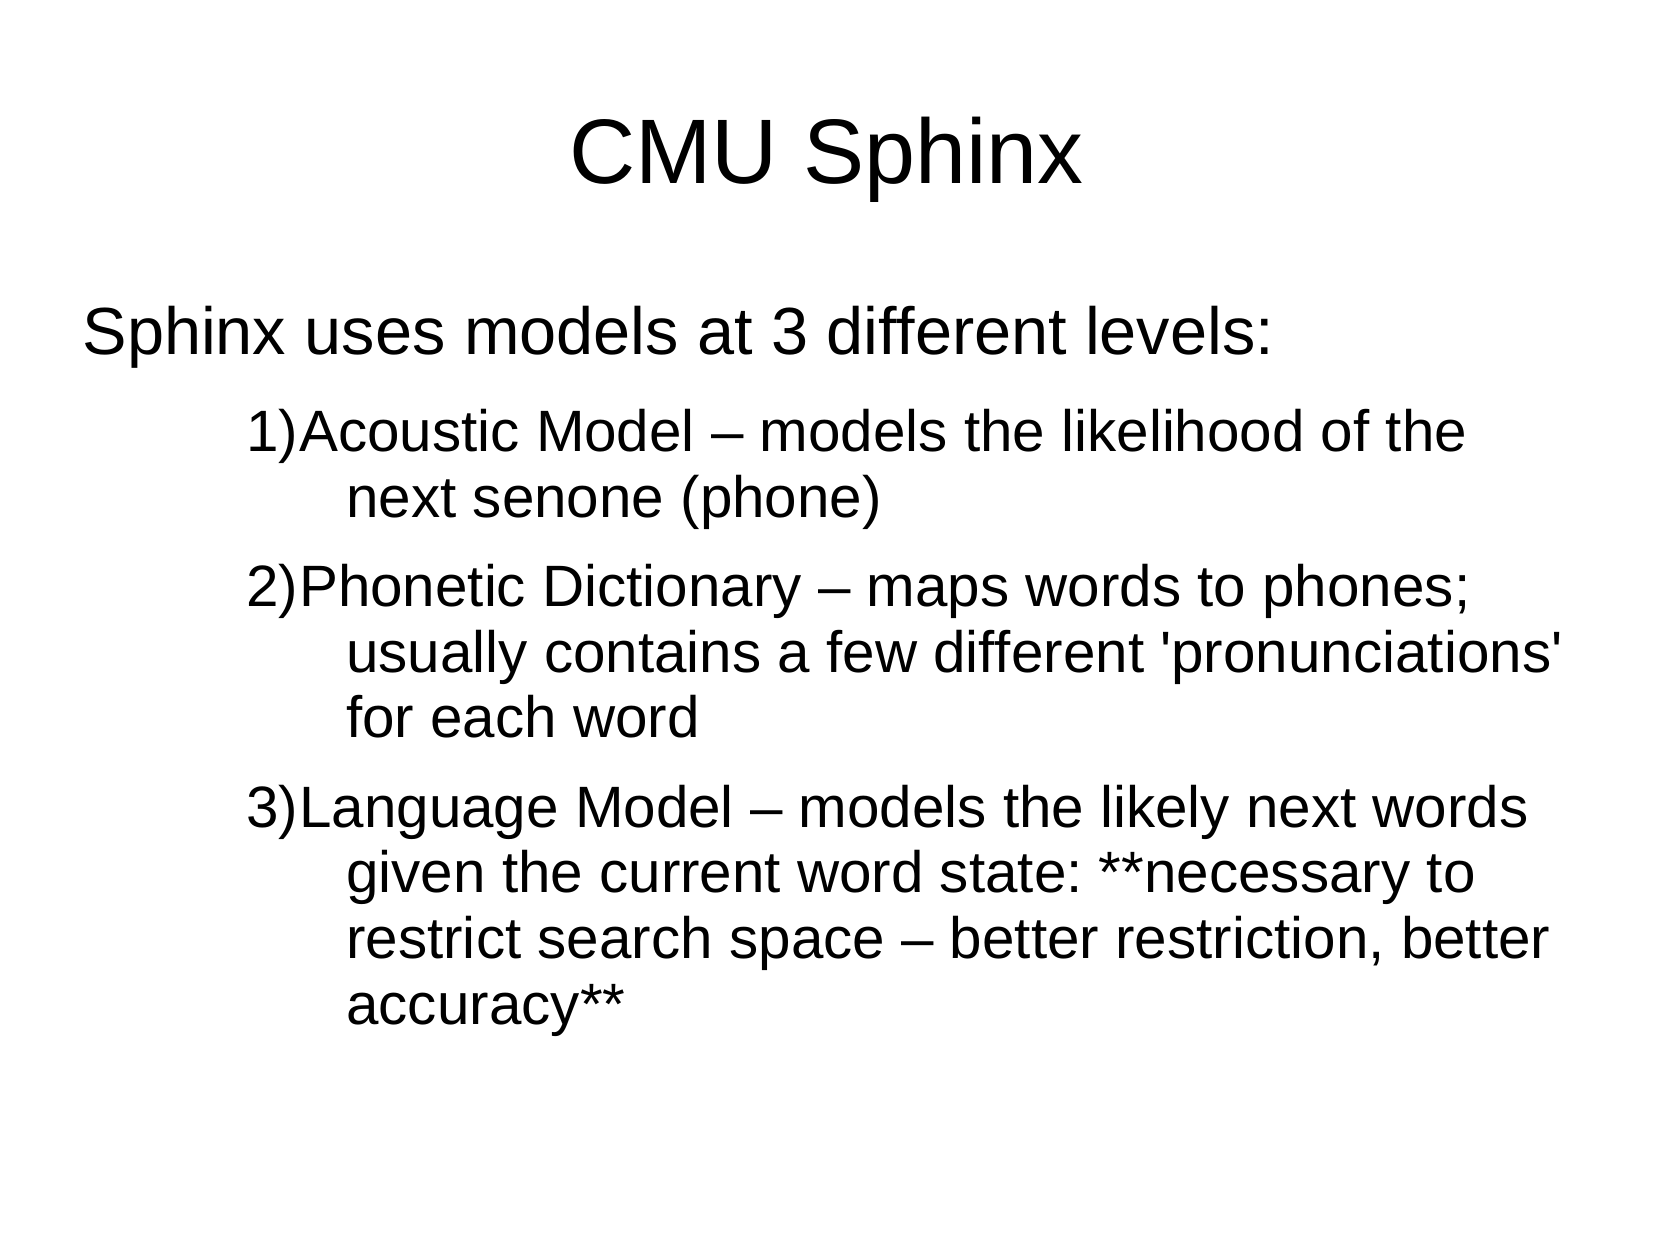

# CMU Sphinx
Sphinx uses models at 3 different levels:
Acoustic Model – models the likelihood of the next senone (phone)
Phonetic Dictionary – maps words to phones; usually contains a few different 'pronunciations' for each word
Language Model – models the likely next words given the current word state: **necessary to restrict search space – better restriction, better accuracy**